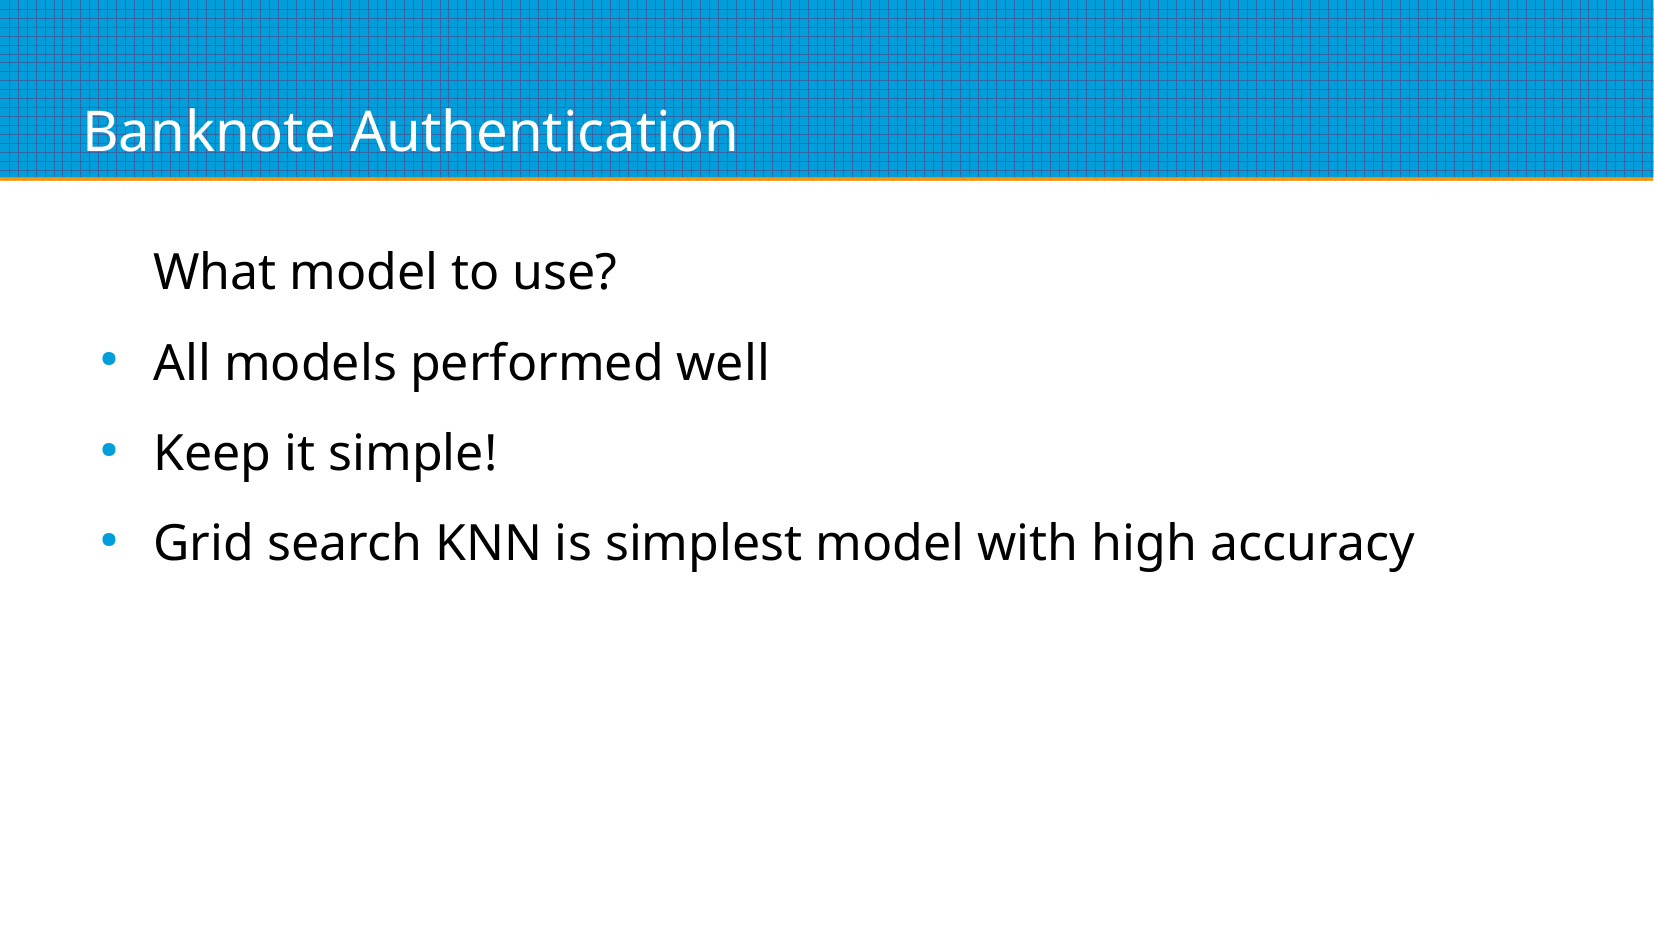

# Banknote Authentication
What model to use?
All models performed well
Keep it simple!
Grid search KNN is simplest model with high accuracy